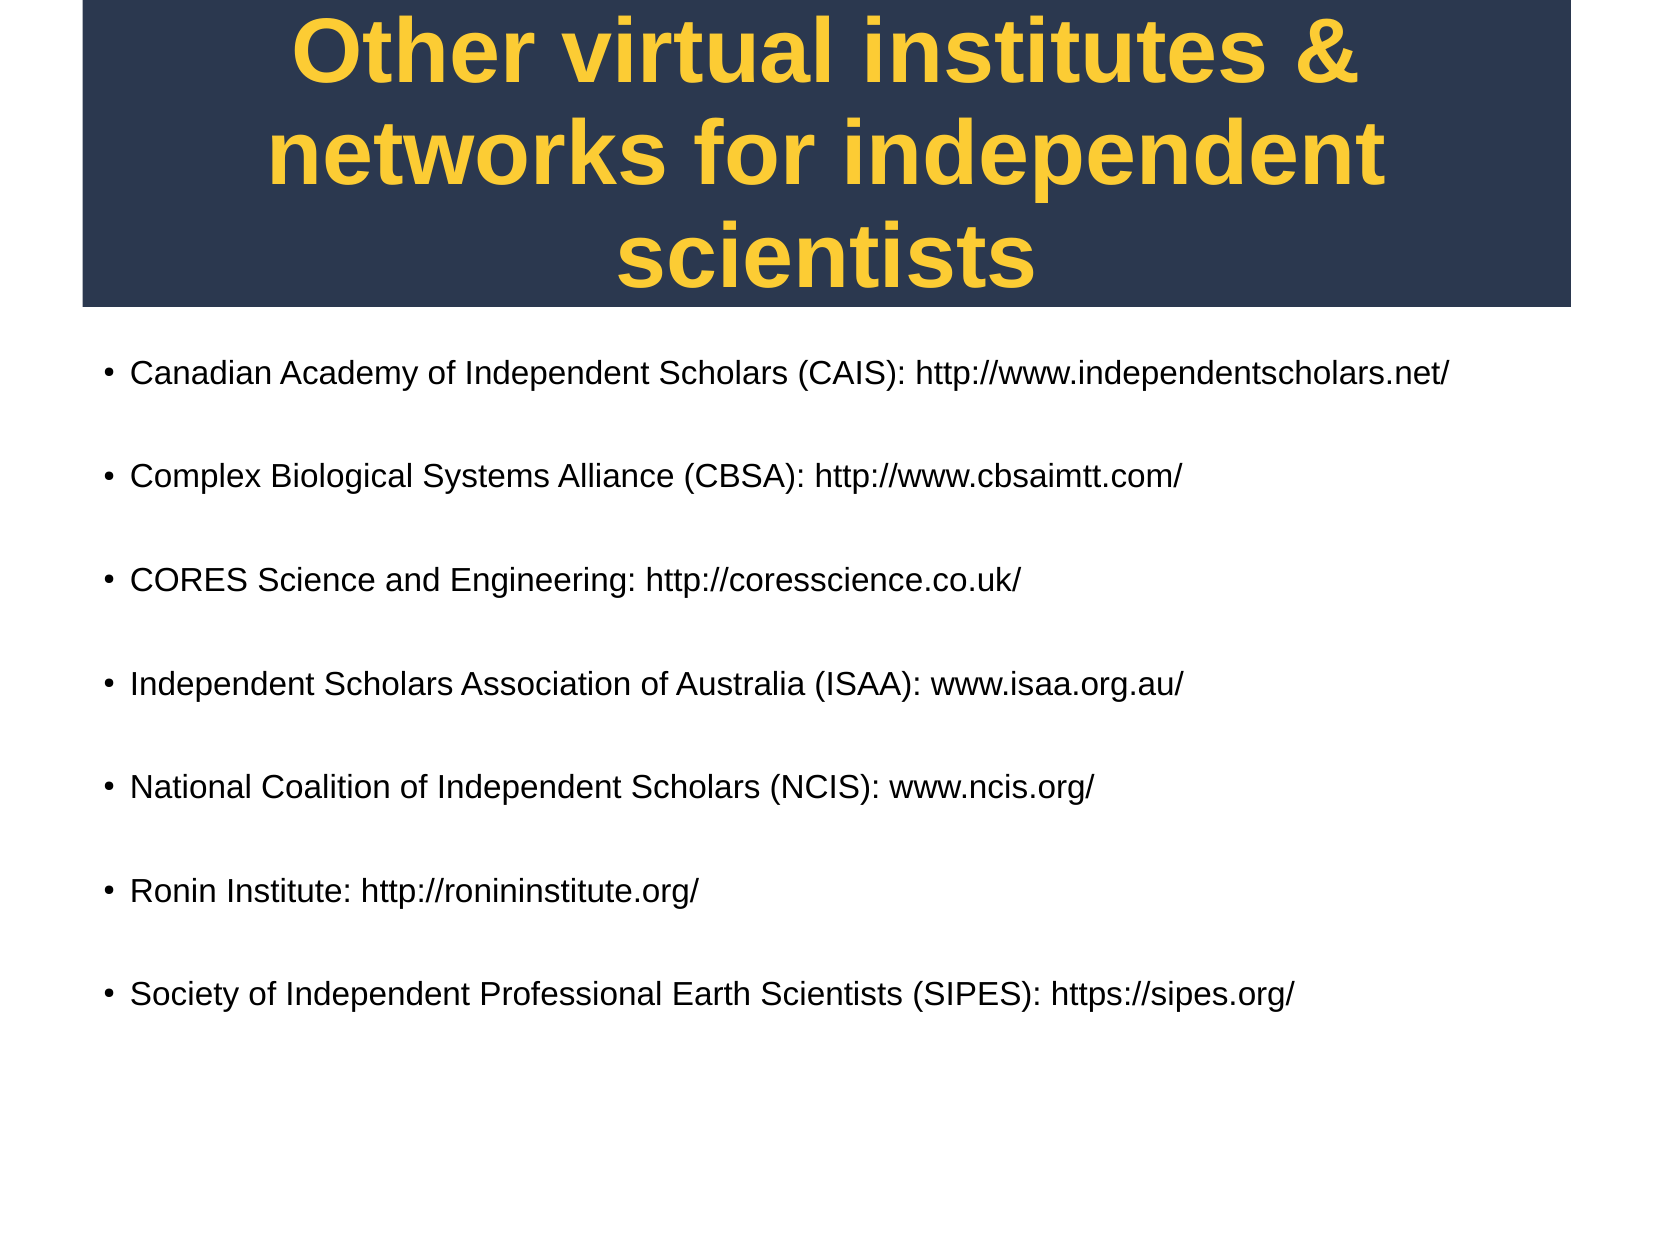

# Other virtual institutes & networks for independent scientists
Canadian Academy of Independent Scholars (CAIS): http://www.independentscholars.net/
Complex Biological Systems Alliance (CBSA): http://www.cbsaimtt.com/
CORES Science and Engineering: http://coresscience.co.uk/
Independent Scholars Association of Australia (ISAA): www.isaa.org.au/
National Coalition of Independent Scholars (NCIS): www.ncis.org/
Ronin Institute: http://ronininstitute.org/
Society of Independent Professional Earth Scientists (SIPES): https://sipes.org/